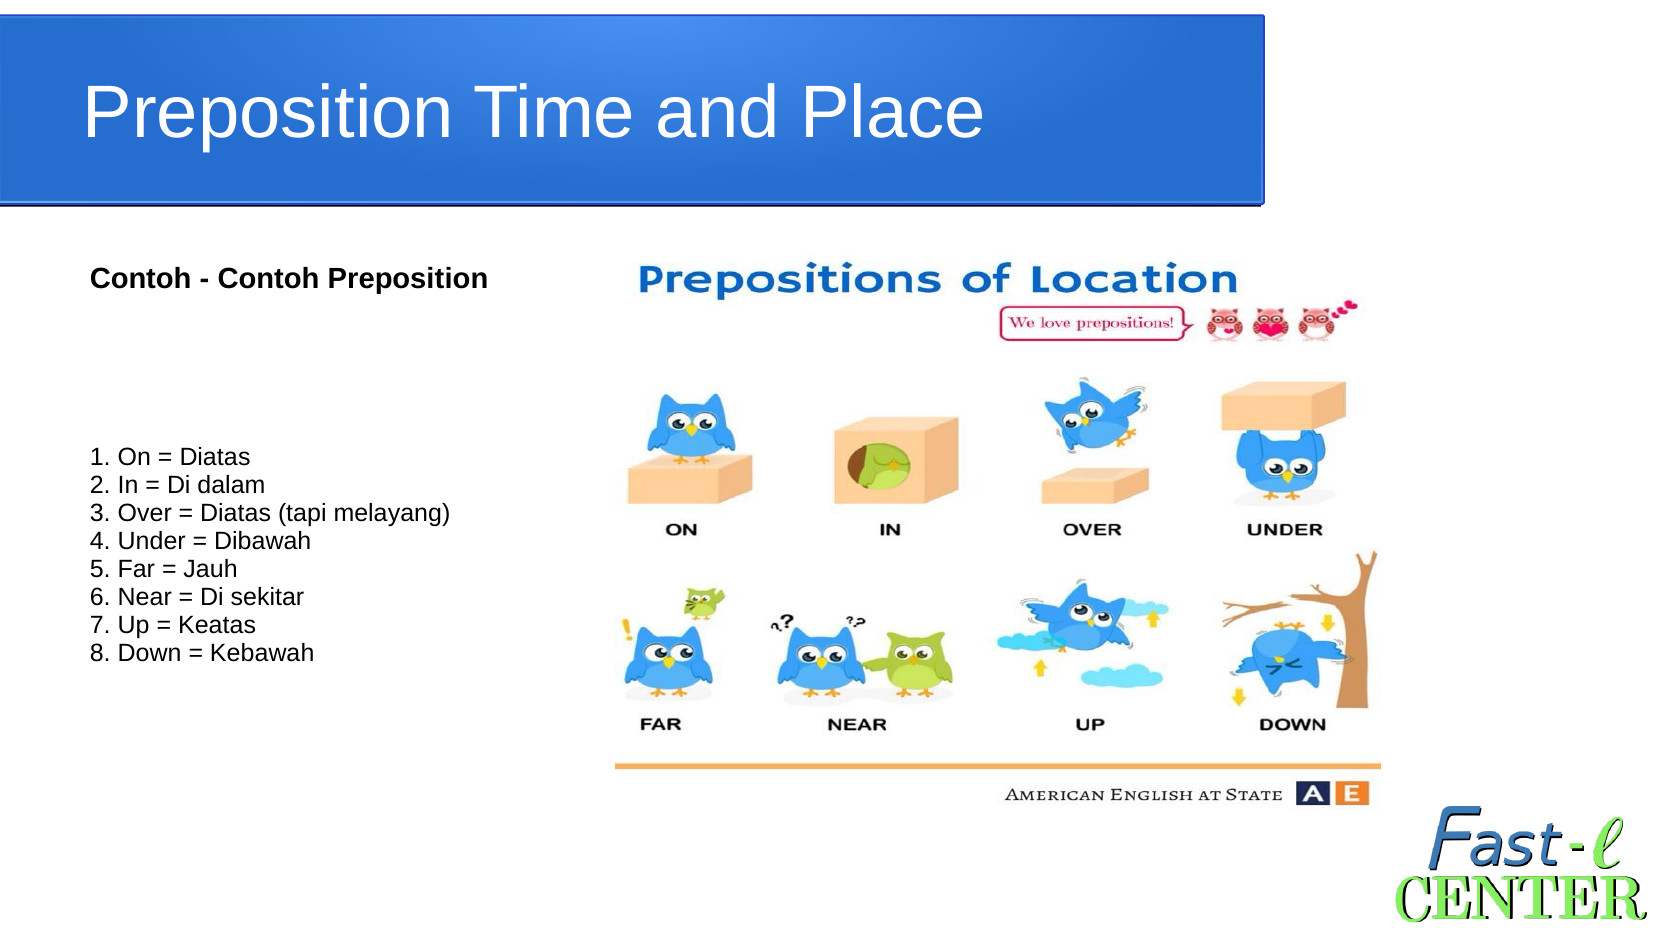

# Preposition Time and Place
Contoh - Contoh Preposition
1. On = Diatas
2. In = Di dalam
3. Over = Diatas (tapi melayang)
4. Under = Dibawah
5. Far = Jauh
6. Near = Di sekitar
7. Up = Keatas
8. Down = Kebawah